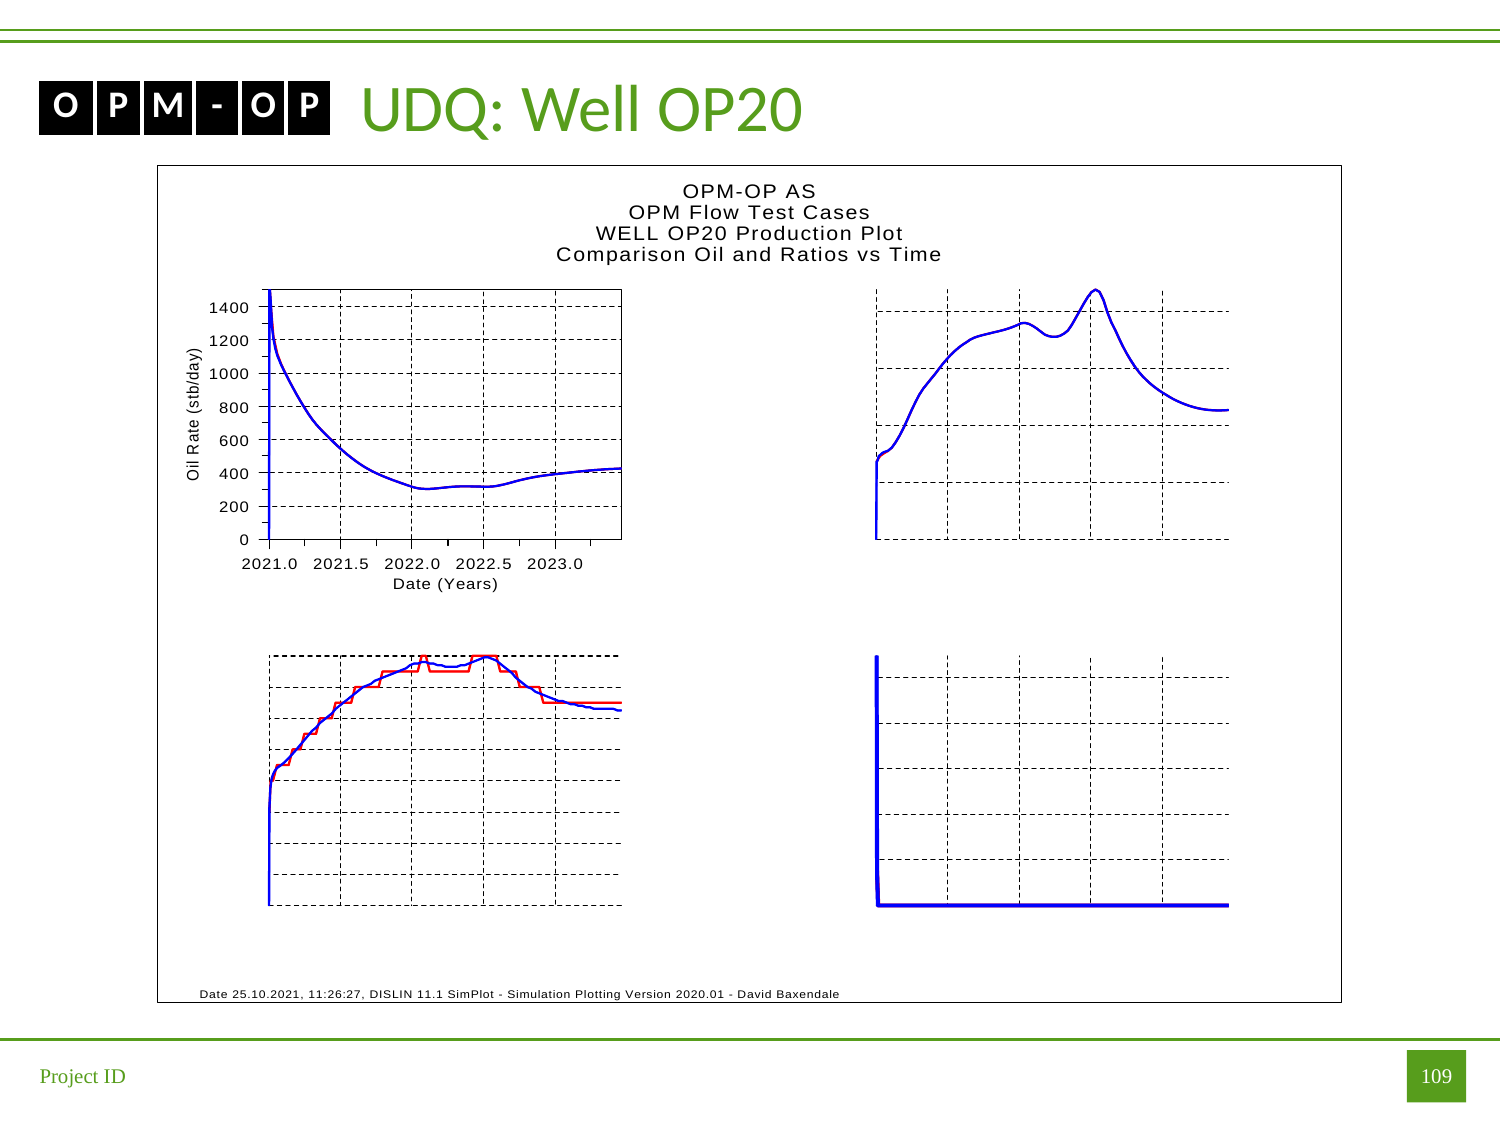

# UDQ: well OP20
Project ID
109